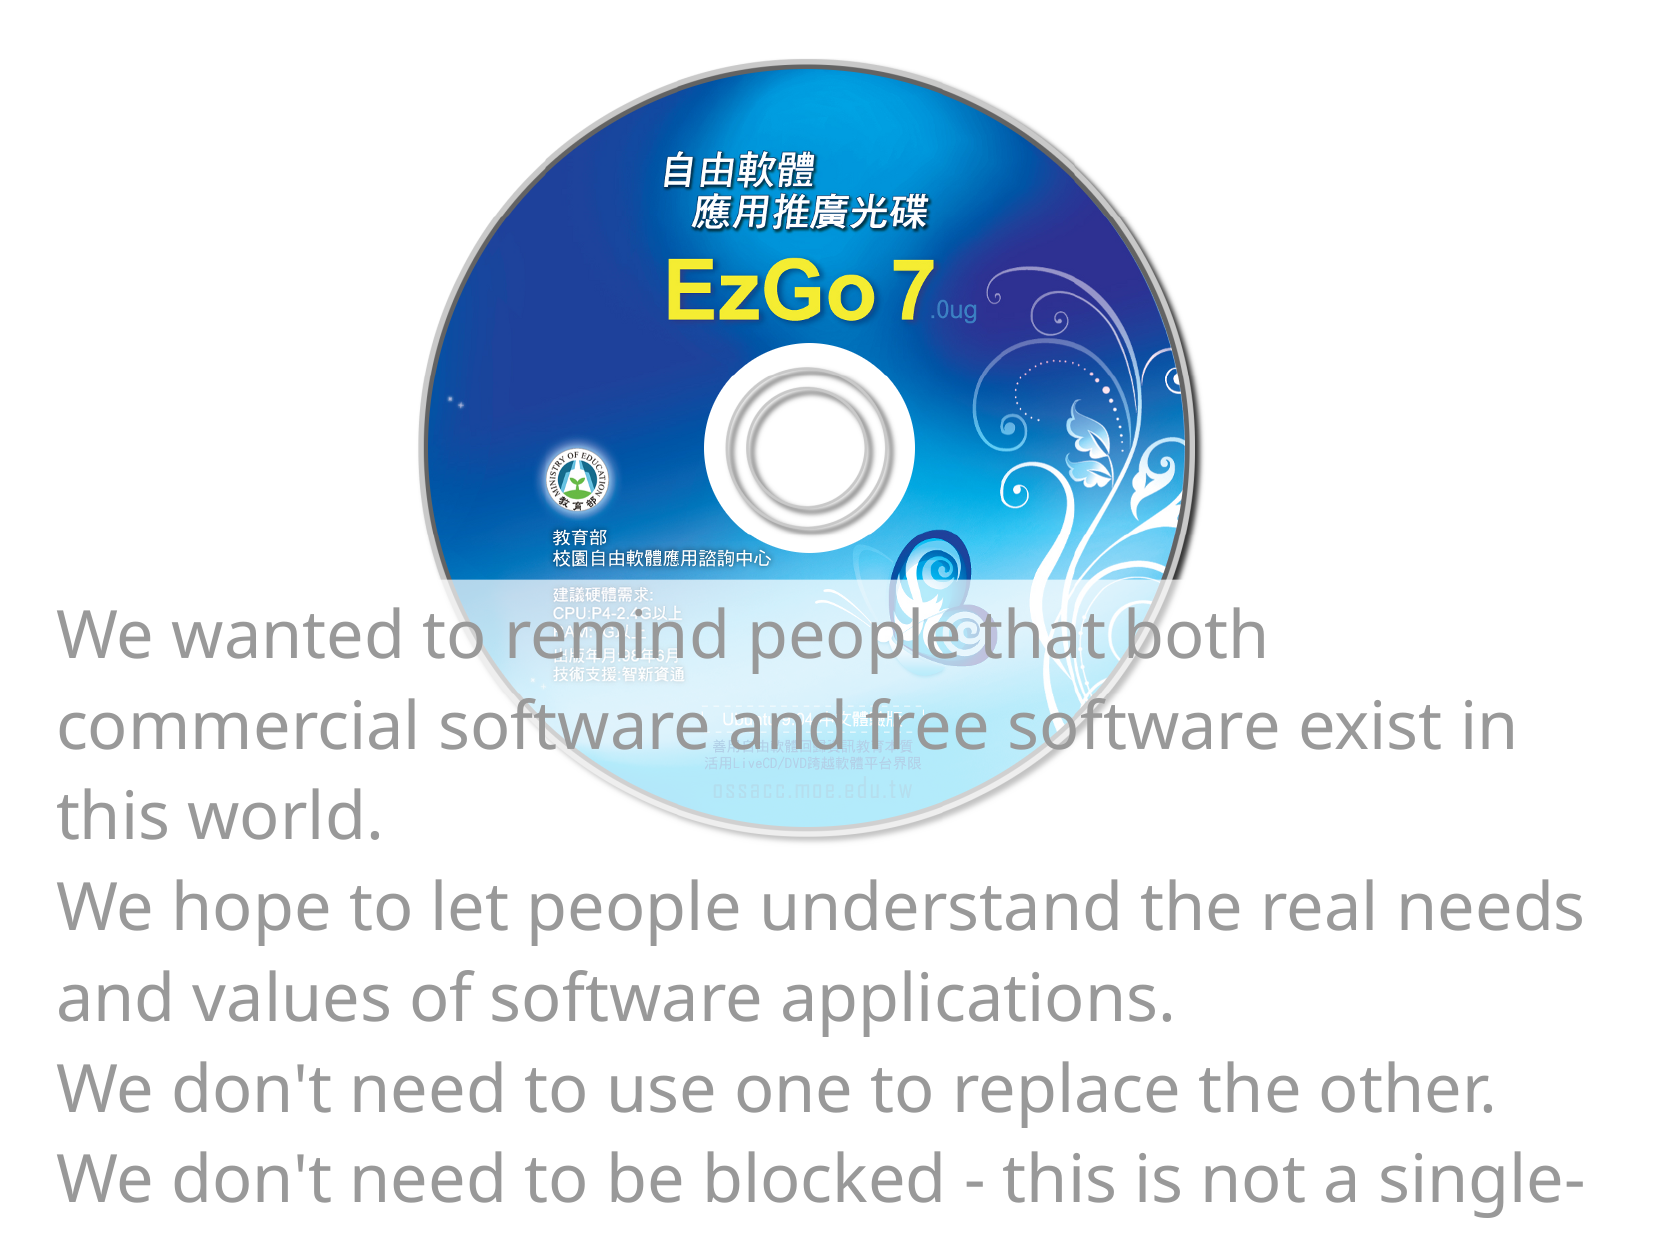

We wanted to remind people that both commercial software and free software exist in this world.
We hope to let people understand the real needs and values of software applications.
We don't need to use one to replace the other.
We don't need to be blocked - this is not a single-choice question.